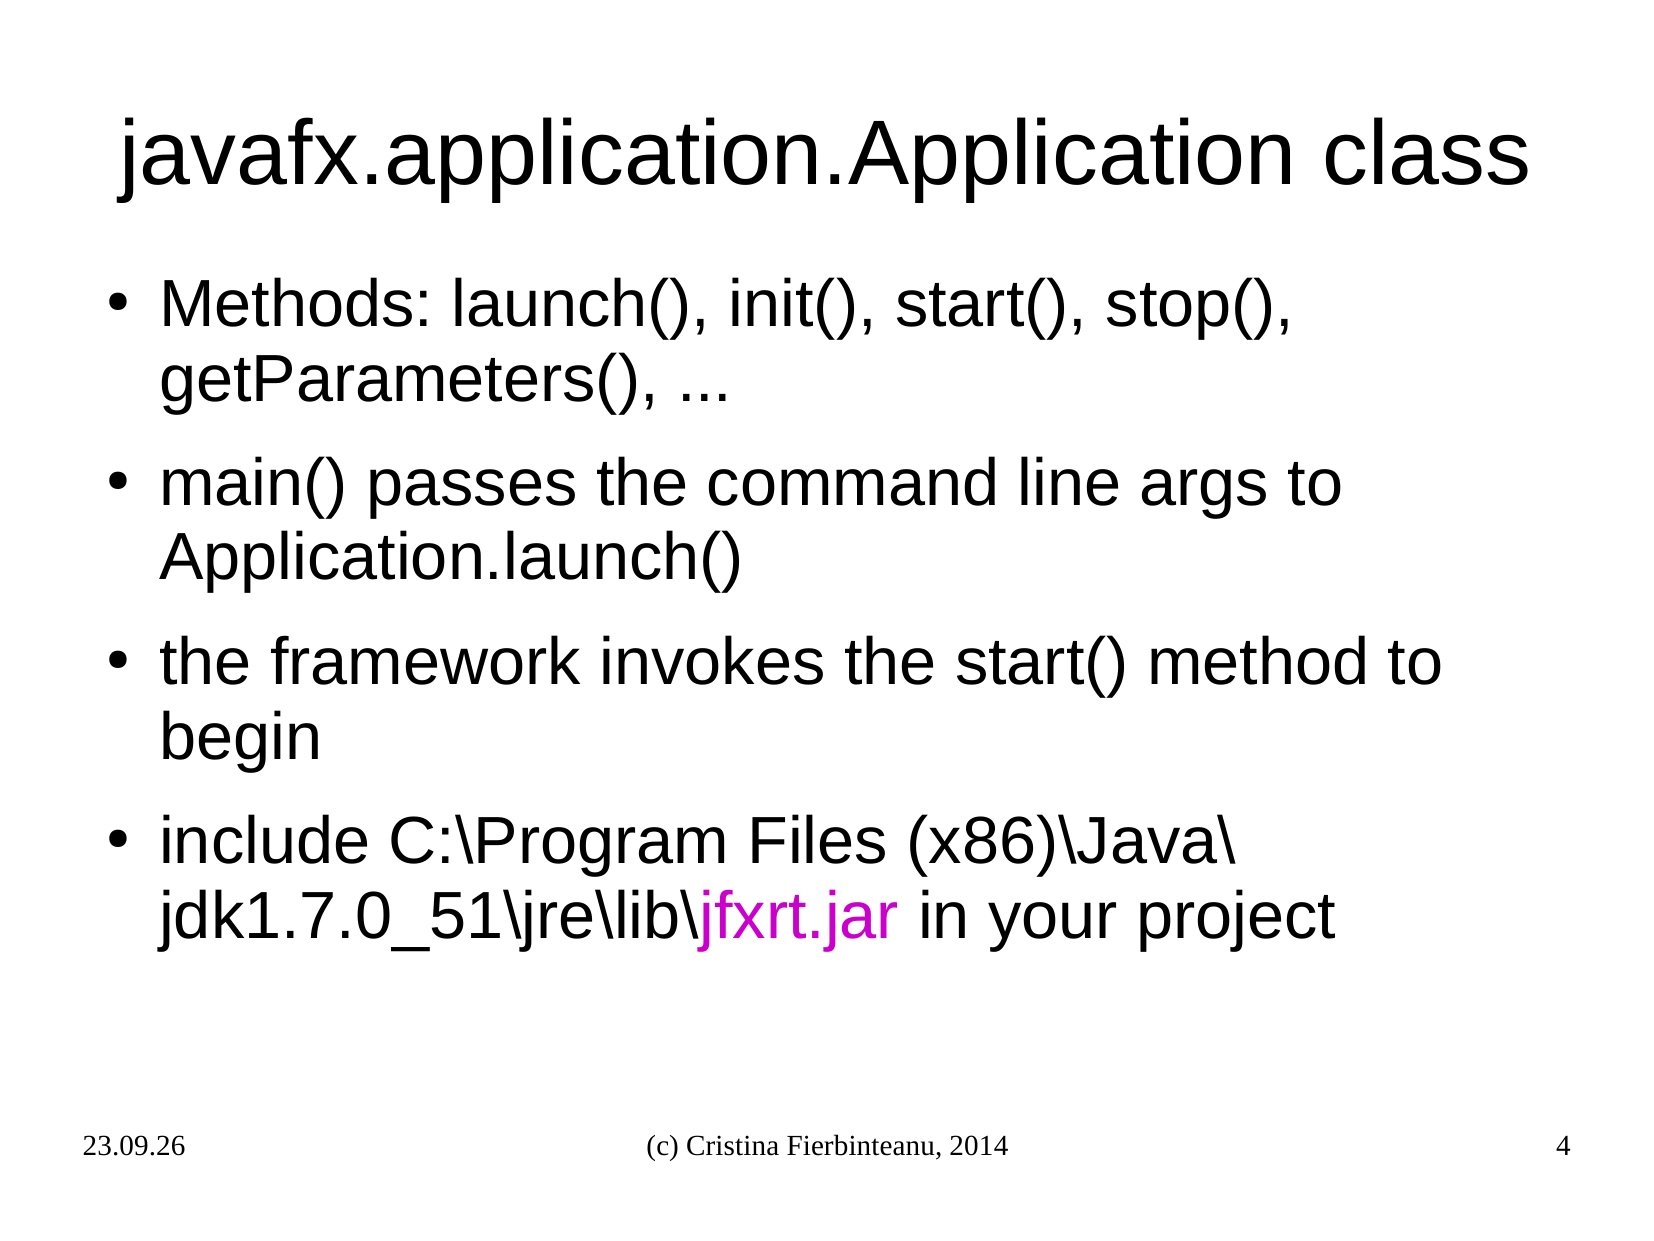

# javafx.application.Application class
Methods: launch(), init(), start(), stop(), getParameters(), ...
main() passes the command line args to Application.launch()
the framework invokes the start() method to begin
include C:\Program Files (x86)\Java\jdk1.7.0_51\jre\lib\jfxrt.jar in your project
(c) Cristina Fierbinteanu, 2014
4